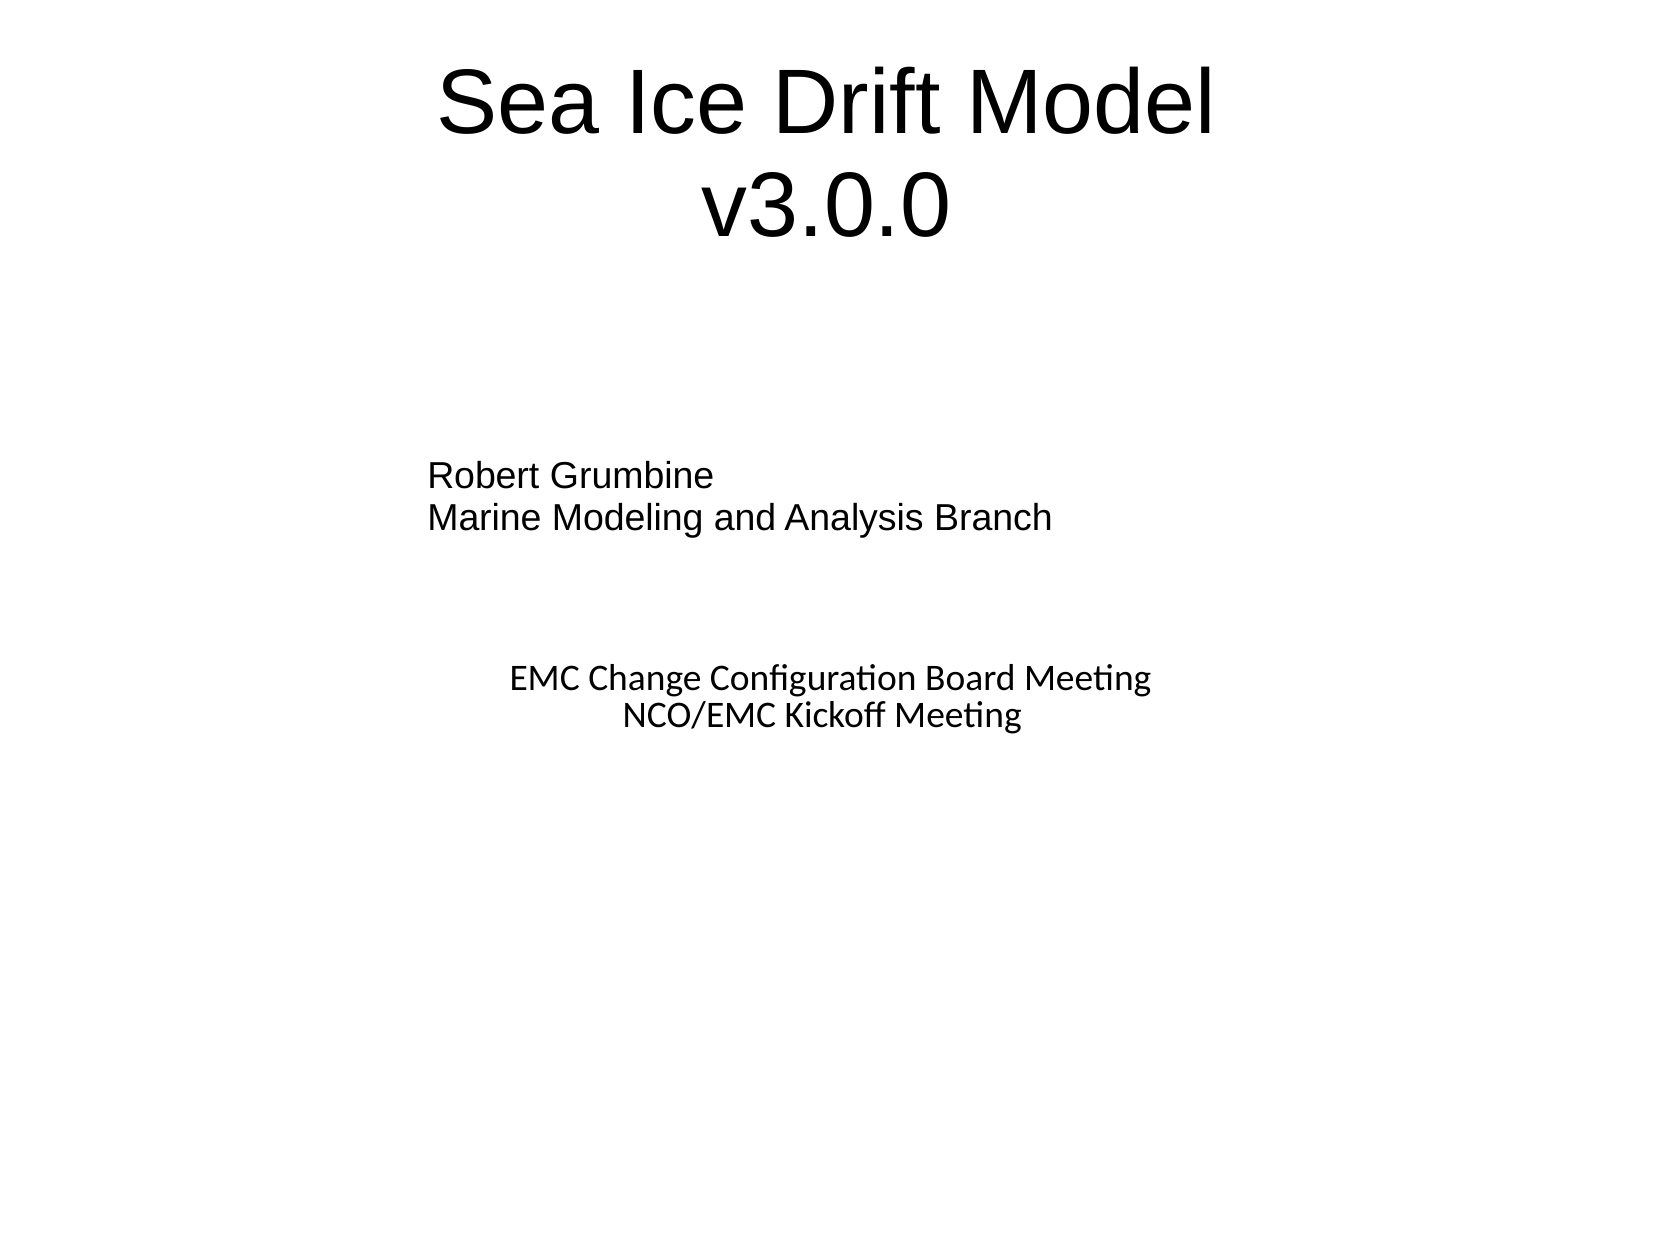

# Sea Ice Drift Model v3.0.0
<footer>EMC Change Configuration Board Meeting
NCO/EMC Kickoff Meeting
Robert Grumbine
Marine Modeling and Analysis Branch